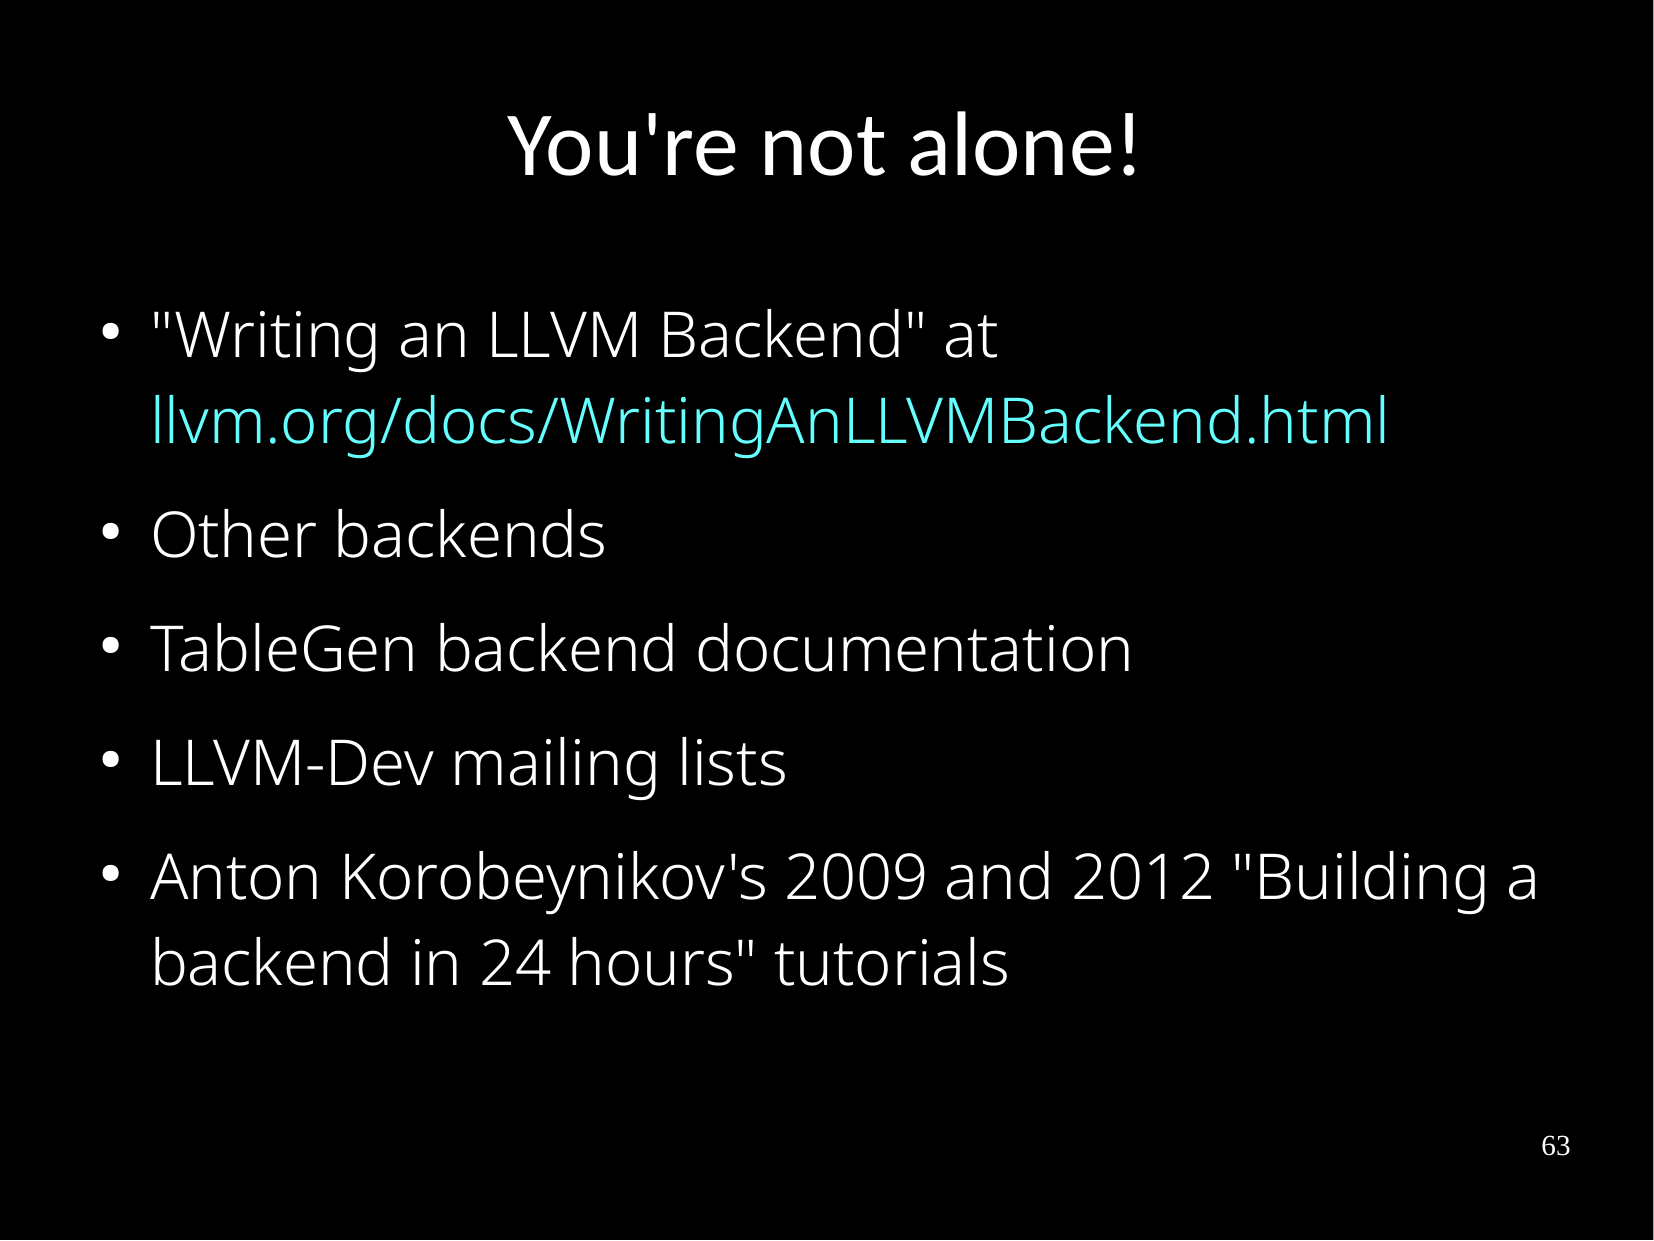

# You're not alone!
"Writing an LLVM Backend" at llvm.org/docs/WritingAnLLVMBackend.html
Other backends
TableGen backend documentation
LLVM-Dev mailing lists
Anton Korobeynikov's 2009 and 2012 "Building a backend in 24 hours" tutorials
63